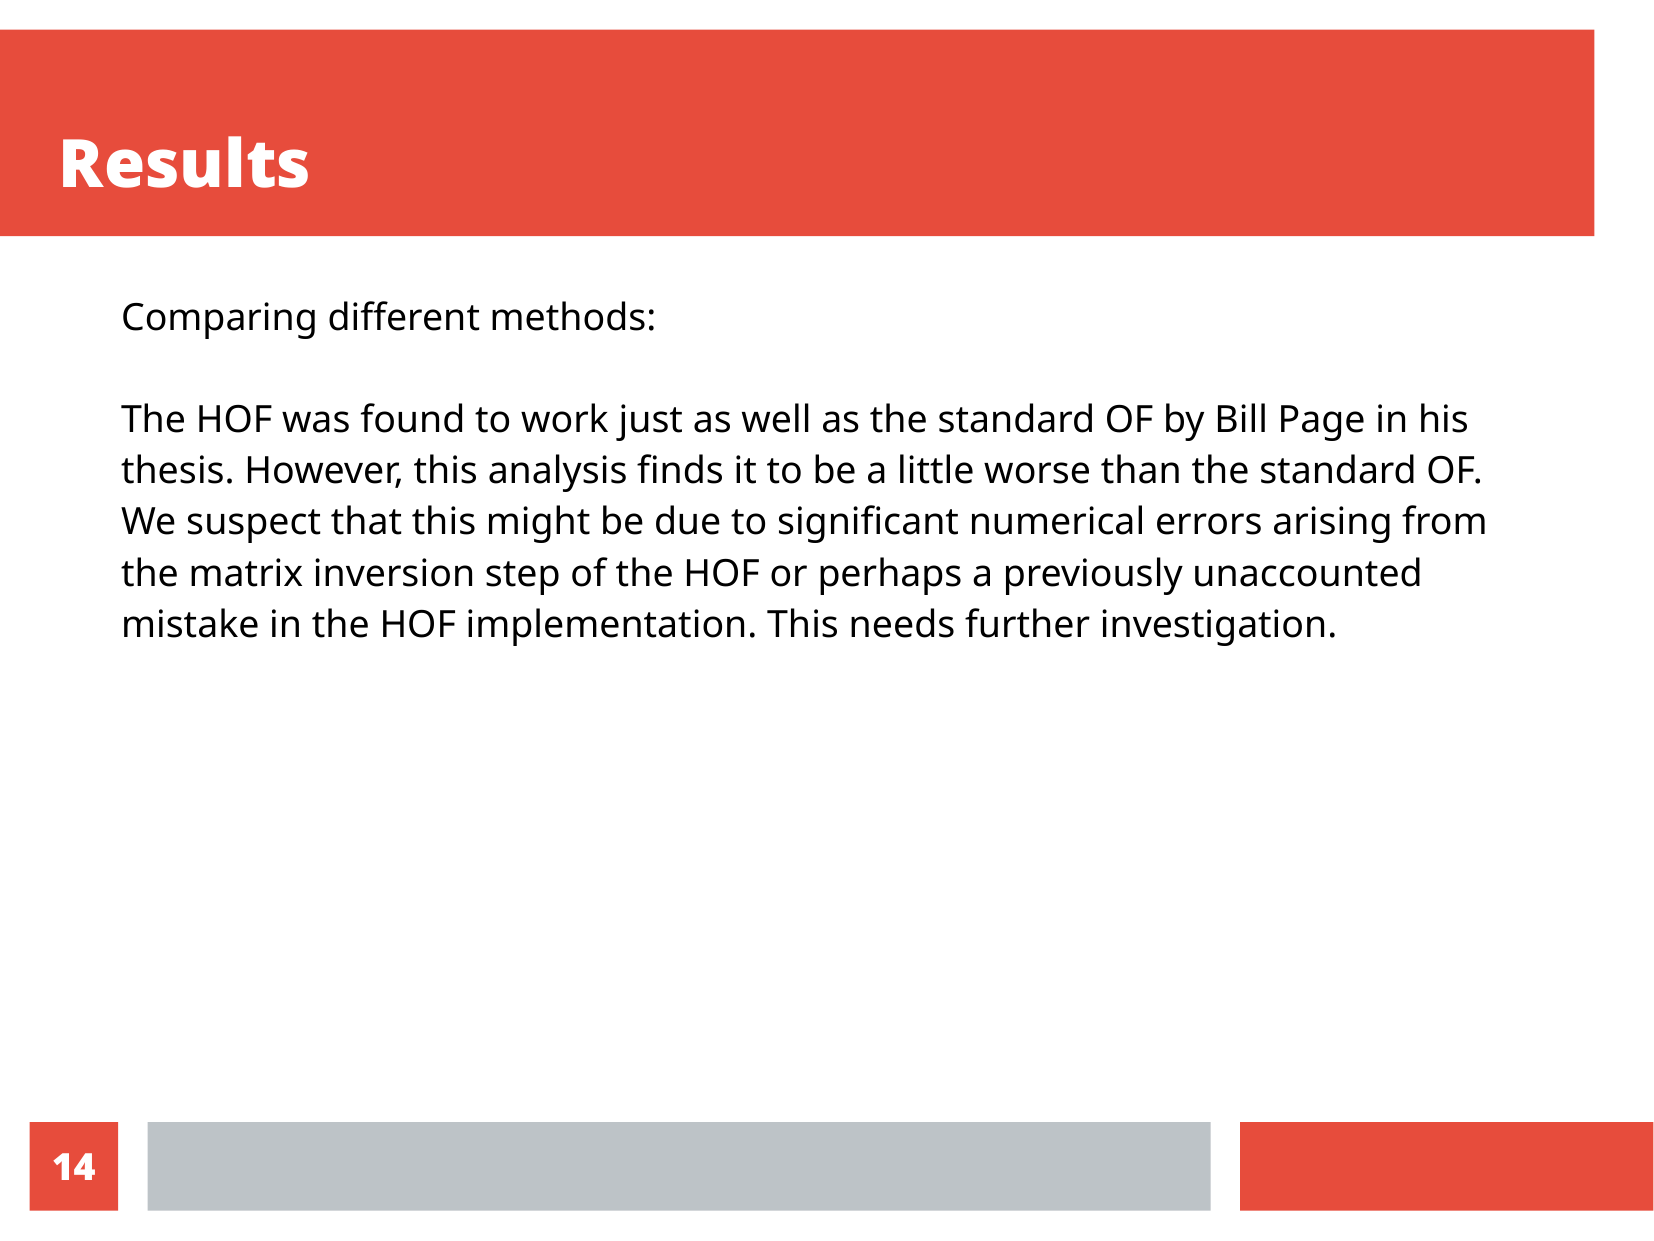

# Results
Comparing different methods:
The HOF was found to work just as well as the standard OF by Bill Page in his thesis. However, this analysis finds it to be a little worse than the standard OF. We suspect that this might be due to significant numerical errors arising from the matrix inversion step of the HOF or perhaps a previously unaccounted mistake in the HOF implementation. This needs further investigation.
14